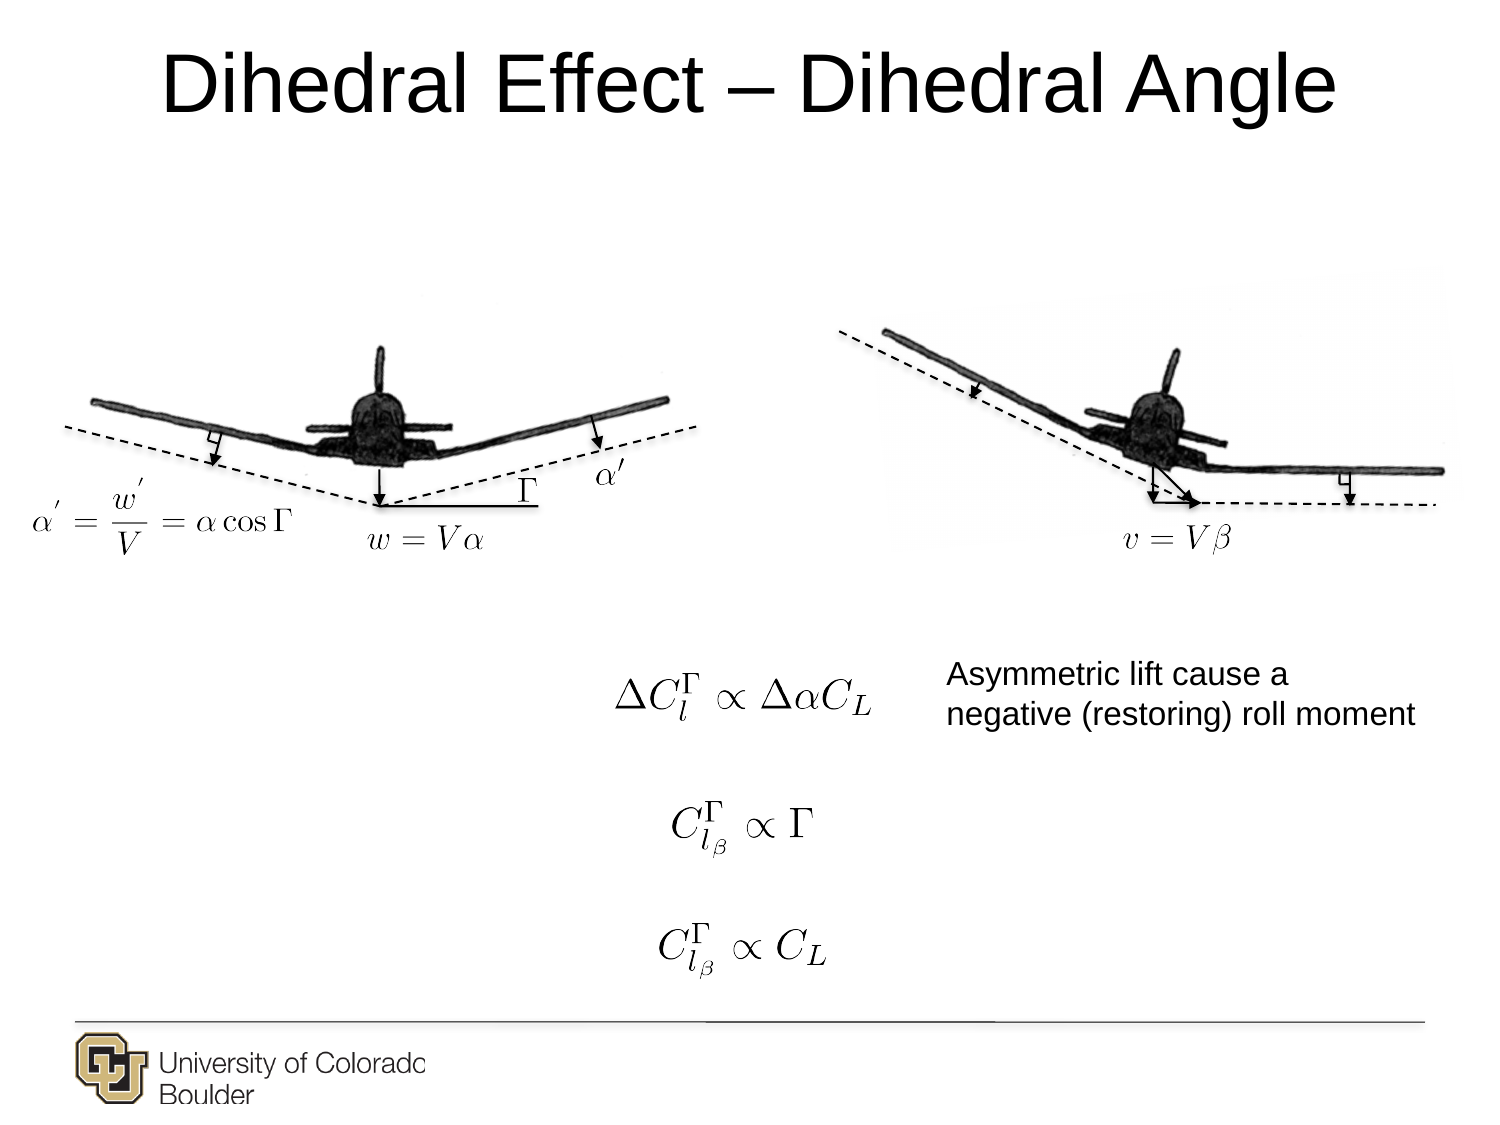

# Dihedral Effect – Dihedral Angle
Asymmetric lift cause a negative (restoring) roll moment